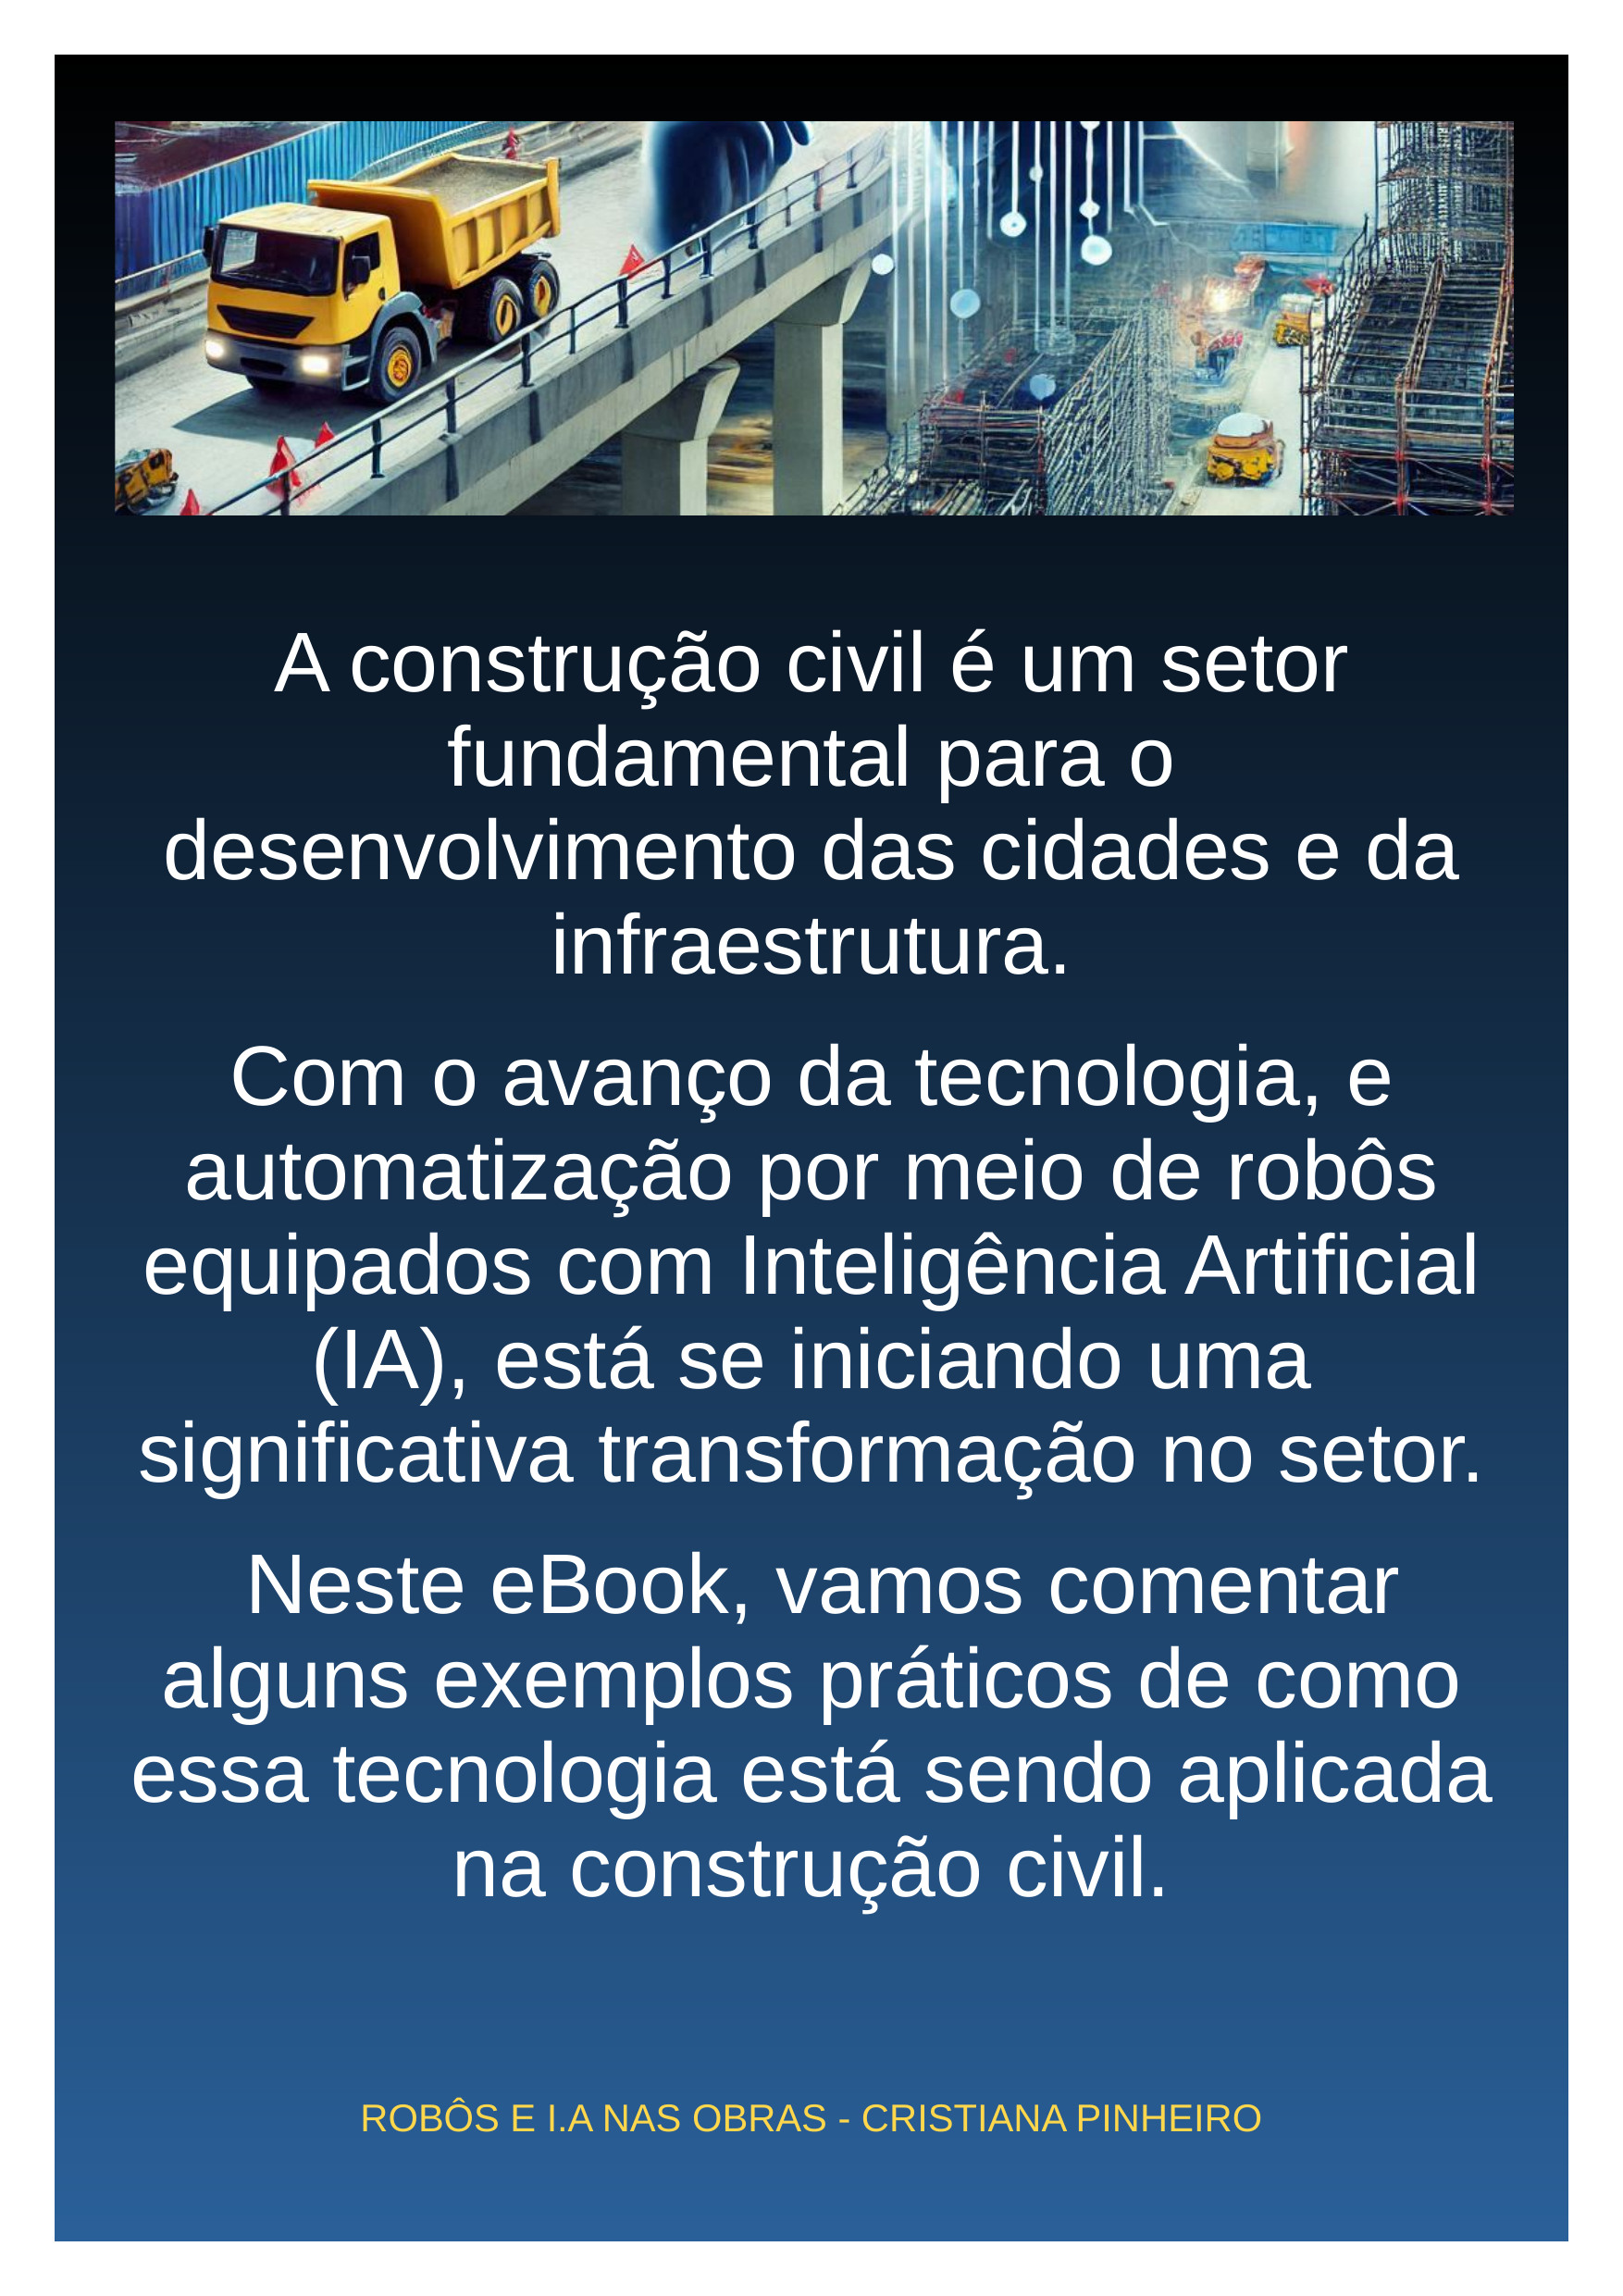

# A construção civil é um setor fundamental para o desenvolvimento das cidades e da infraestrutura.
Com o avanço da tecnologia, e automatização por meio de robôs equipados com Inteligência Artificial (IA), está se iniciando uma significativa transformação no setor.
 Neste eBook, vamos comentar alguns exemplos práticos de como essa tecnologia está sendo aplicada na construção civil.
Robôs e I.A nas Obras - Cristiana Pinheiro